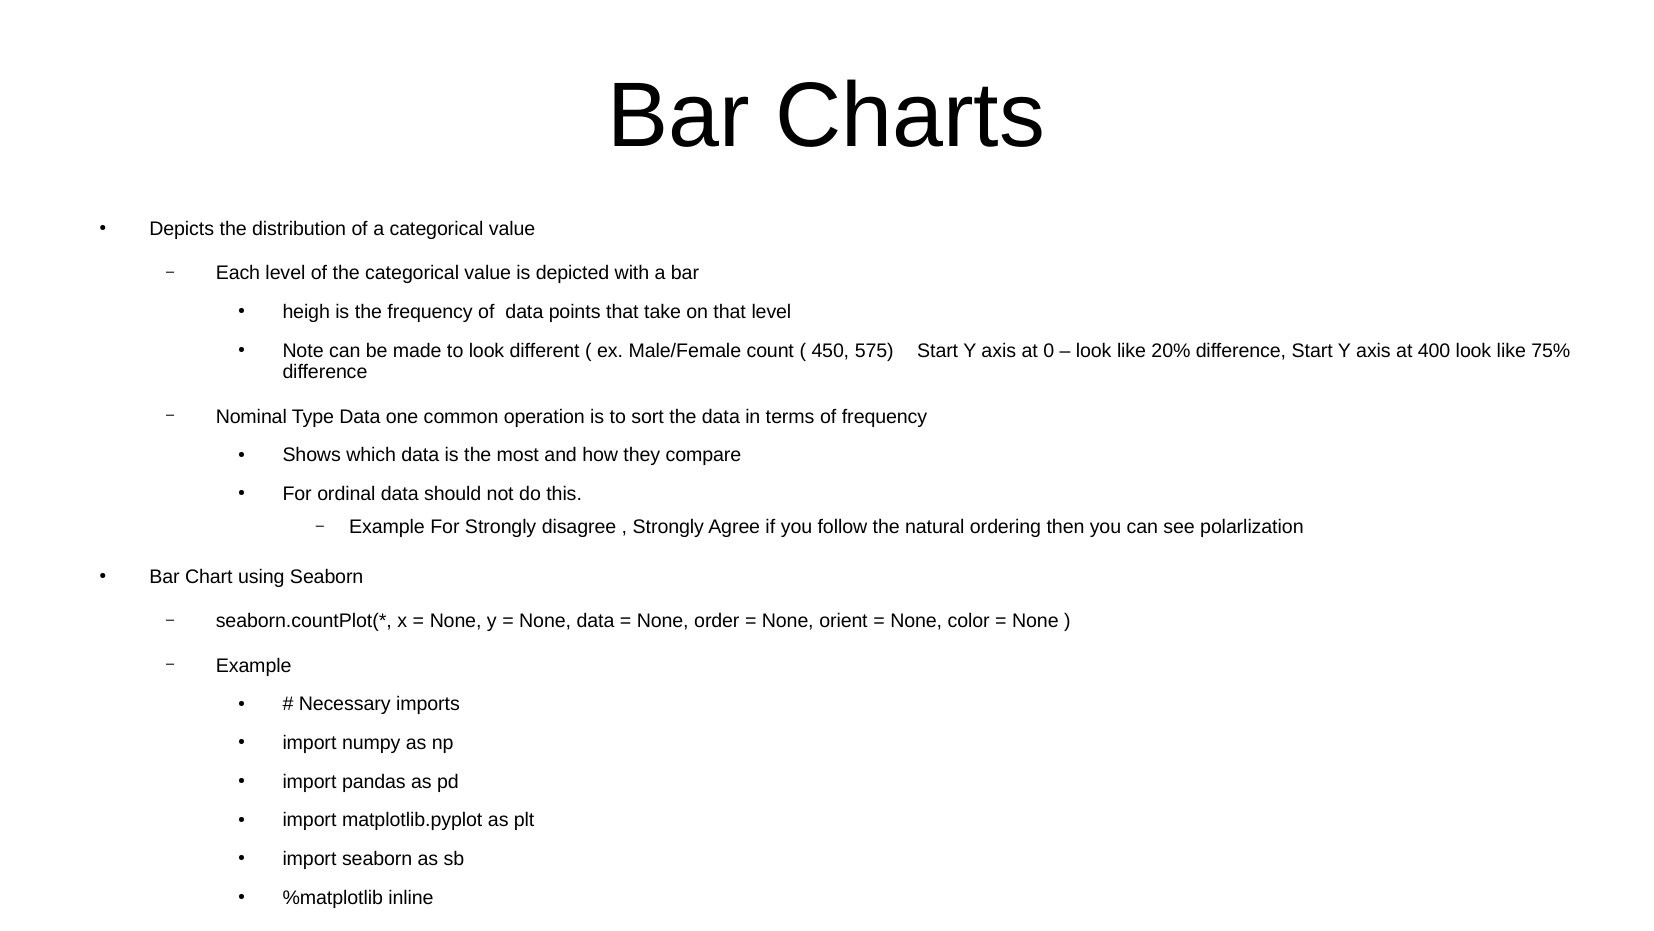

# Bar Charts
Depicts the distribution of a categorical value
Each level of the categorical value is depicted with a bar
heigh is the frequency of data points that take on that level
Note can be made to look different ( ex. Male/Female count ( 450, 575) 		Start Y axis at 0 – look like 20% difference, Start Y axis at 400 look like 75% difference
Nominal Type Data one common operation is to sort the data in terms of frequency
Shows which data is the most and how they compare
For ordinal data should not do this.
Example For Strongly disagree , Strongly Agree if you follow the natural ordering then you can see polarlization
Bar Chart using Seaborn
seaborn.countPlot(*, x = None, y = None, data = None, order = None, orient = None, color = None )
Example
# Necessary imports
import numpy as np
import pandas as pd
import matplotlib.pyplot as plt
import seaborn as sb
%matplotlib inline